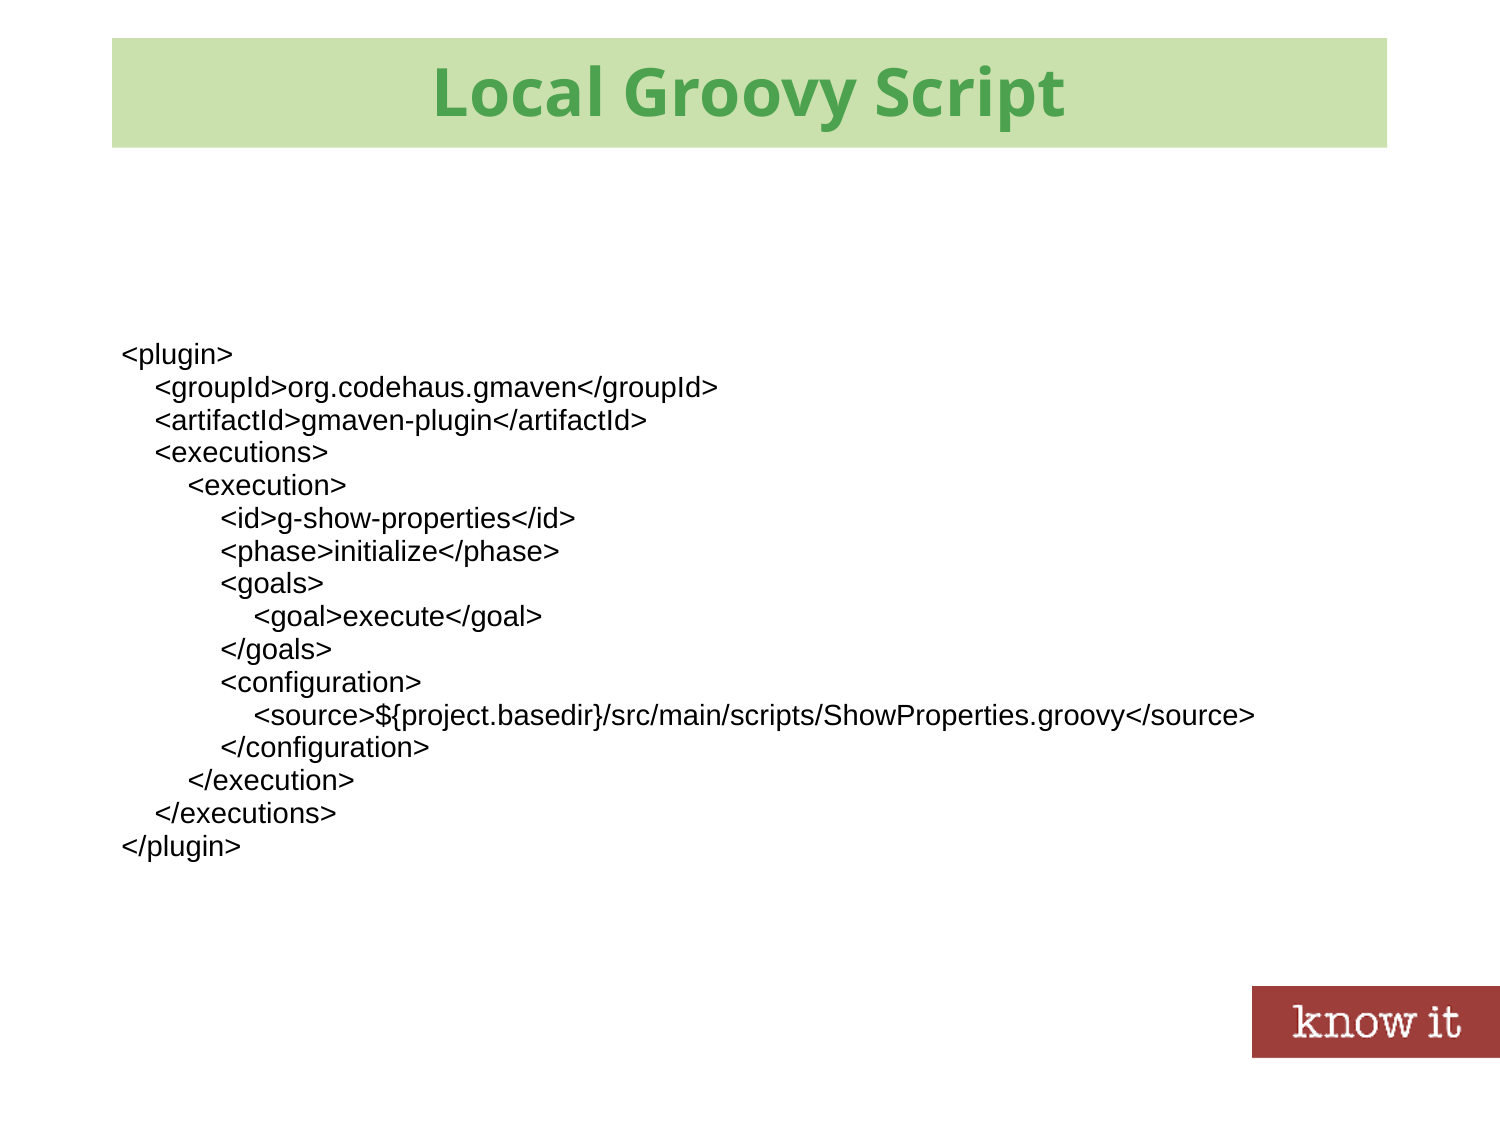

Local Groovy Script
<plugin>
 <groupId>org.codehaus.gmaven</groupId>
 <artifactId>gmaven-plugin</artifactId>
 <executions>
 <execution>
 <id>g-show-properties</id>
 <phase>initialize</phase>
 <goals>
 <goal>execute</goal>
 </goals>
 <configuration>
 <source>${project.basedir}/src/main/scripts/ShowProperties.groovy</source>
 </configuration>
 </execution>
 </executions>
</plugin>